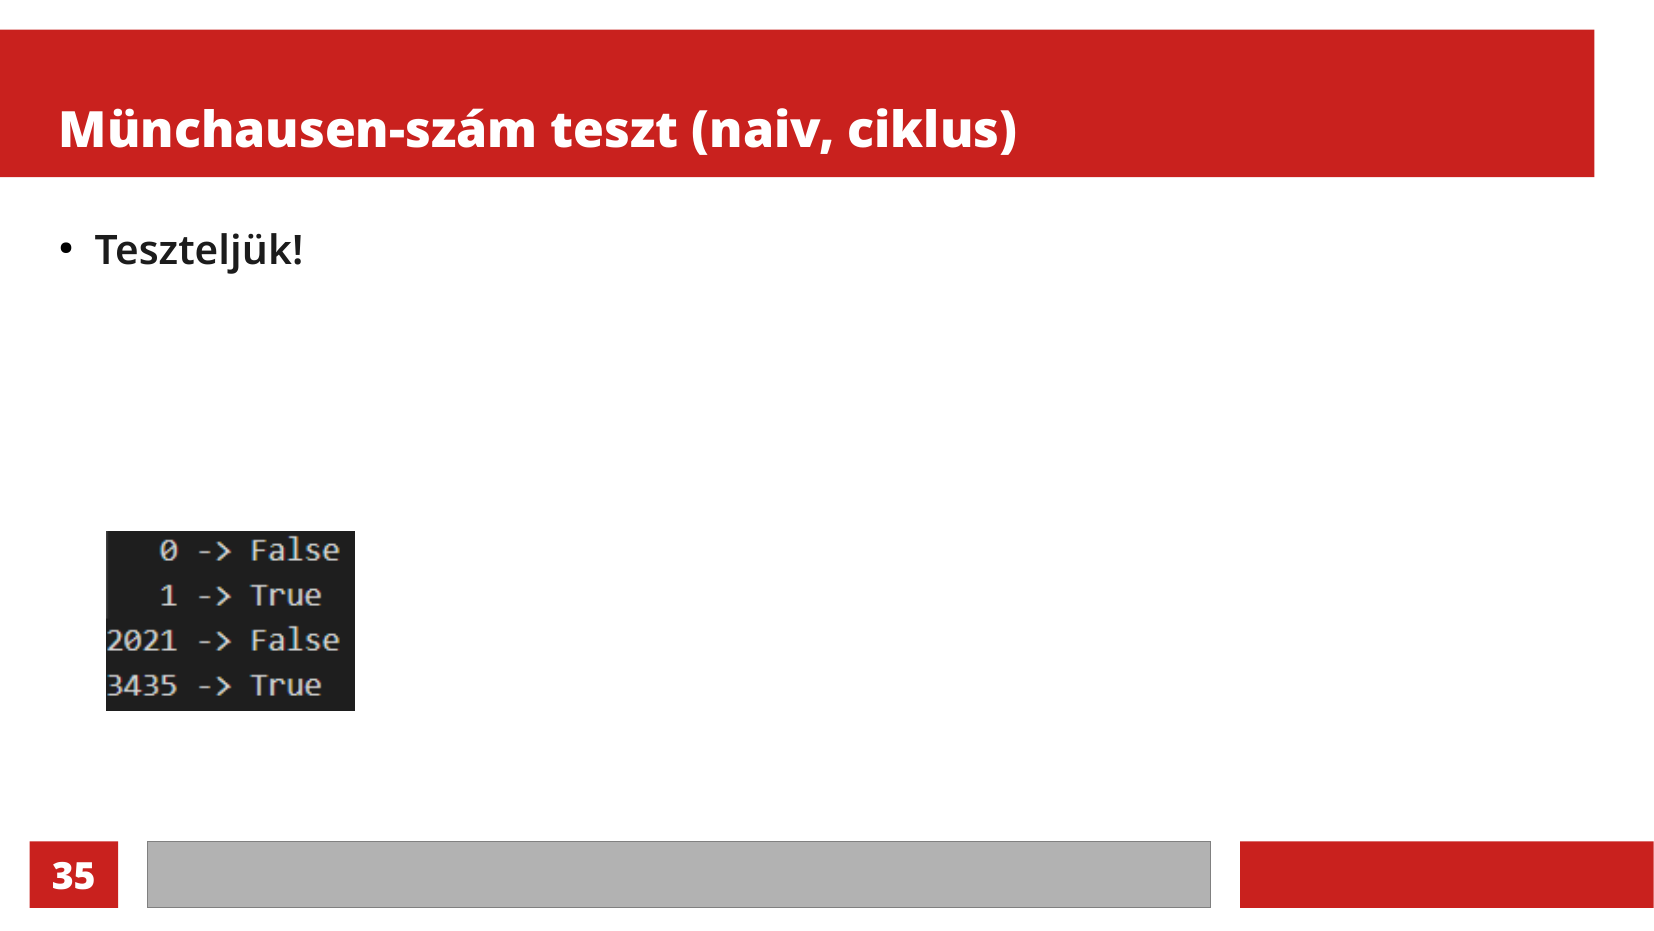

# Münchausen-szám teszt (naiv, ciklus)
Teszteljük!
35